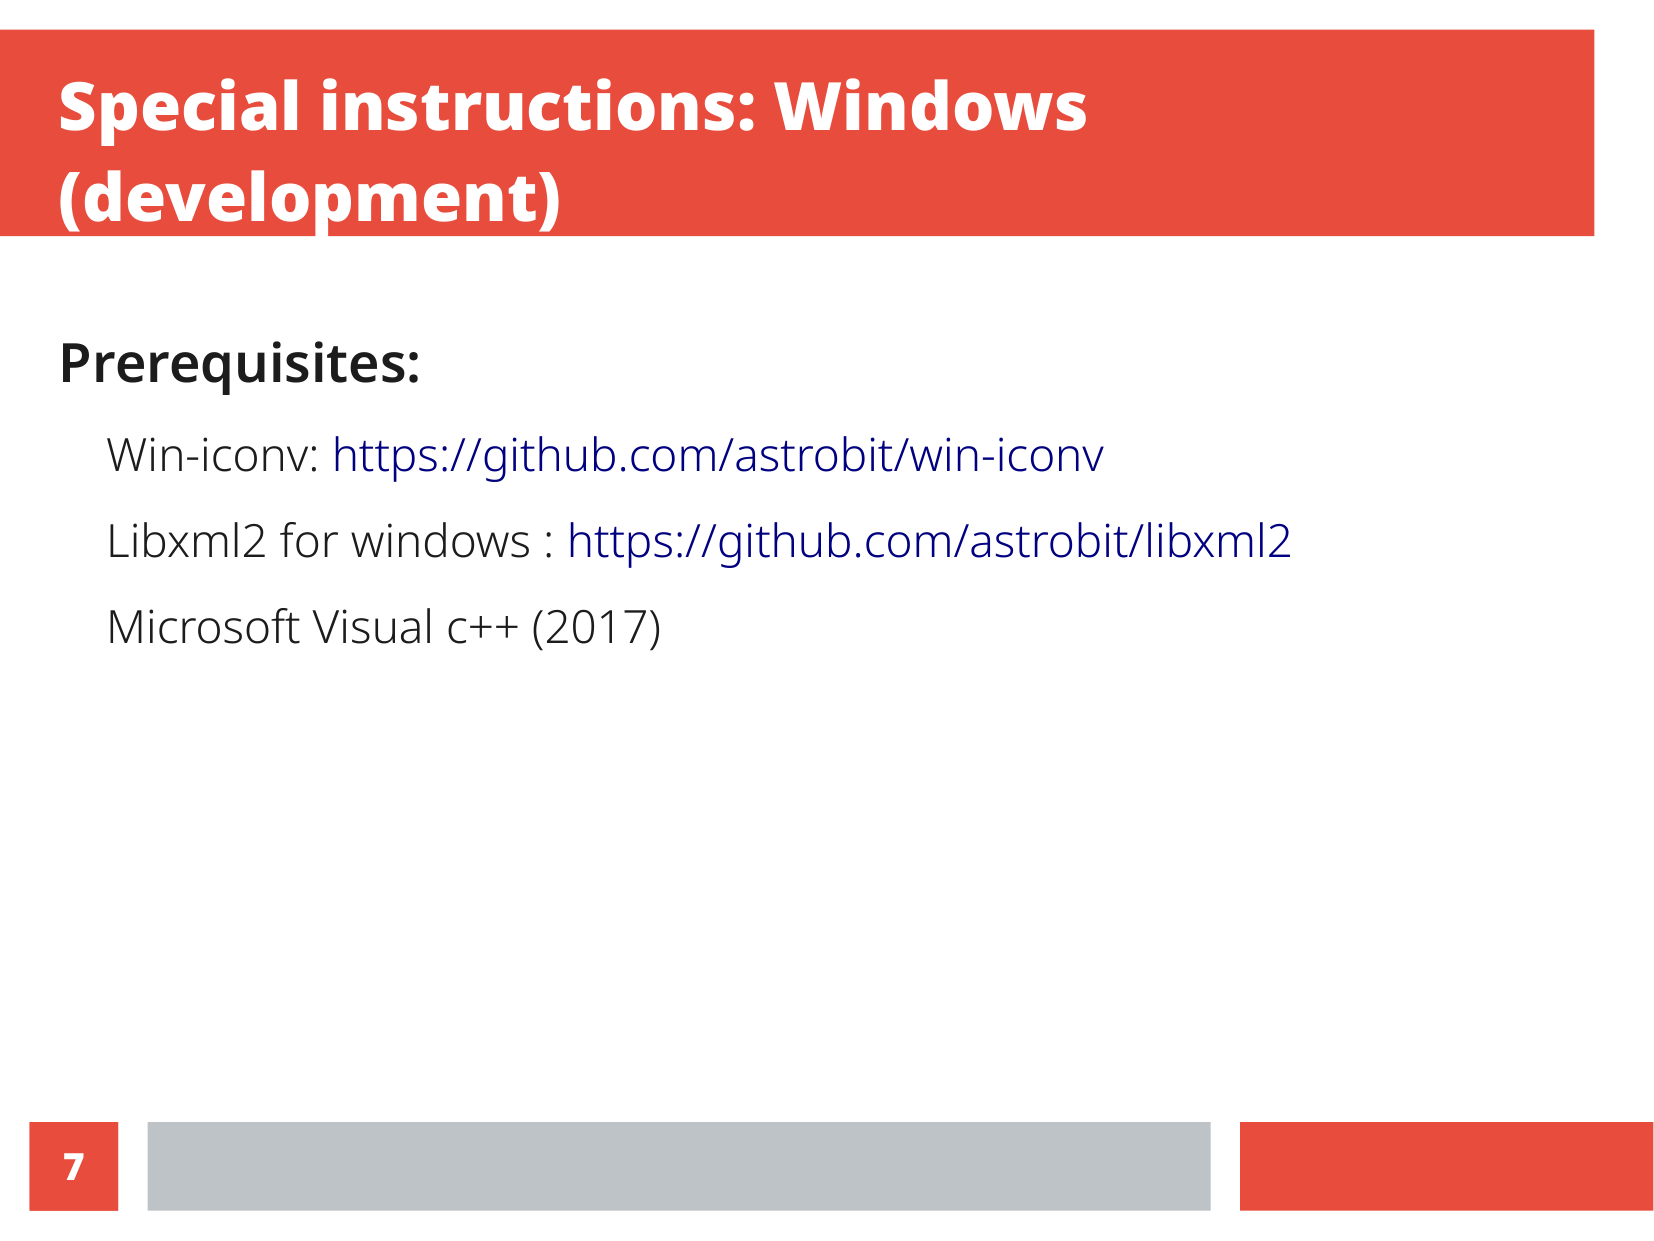

# Special instructions: Windows (development)
Prerequisites:
Win-iconv: https://github.com/astrobit/win-iconv
Libxml2 for windows : https://github.com/astrobit/libxml2
Microsoft Visual c++ (2017)
7